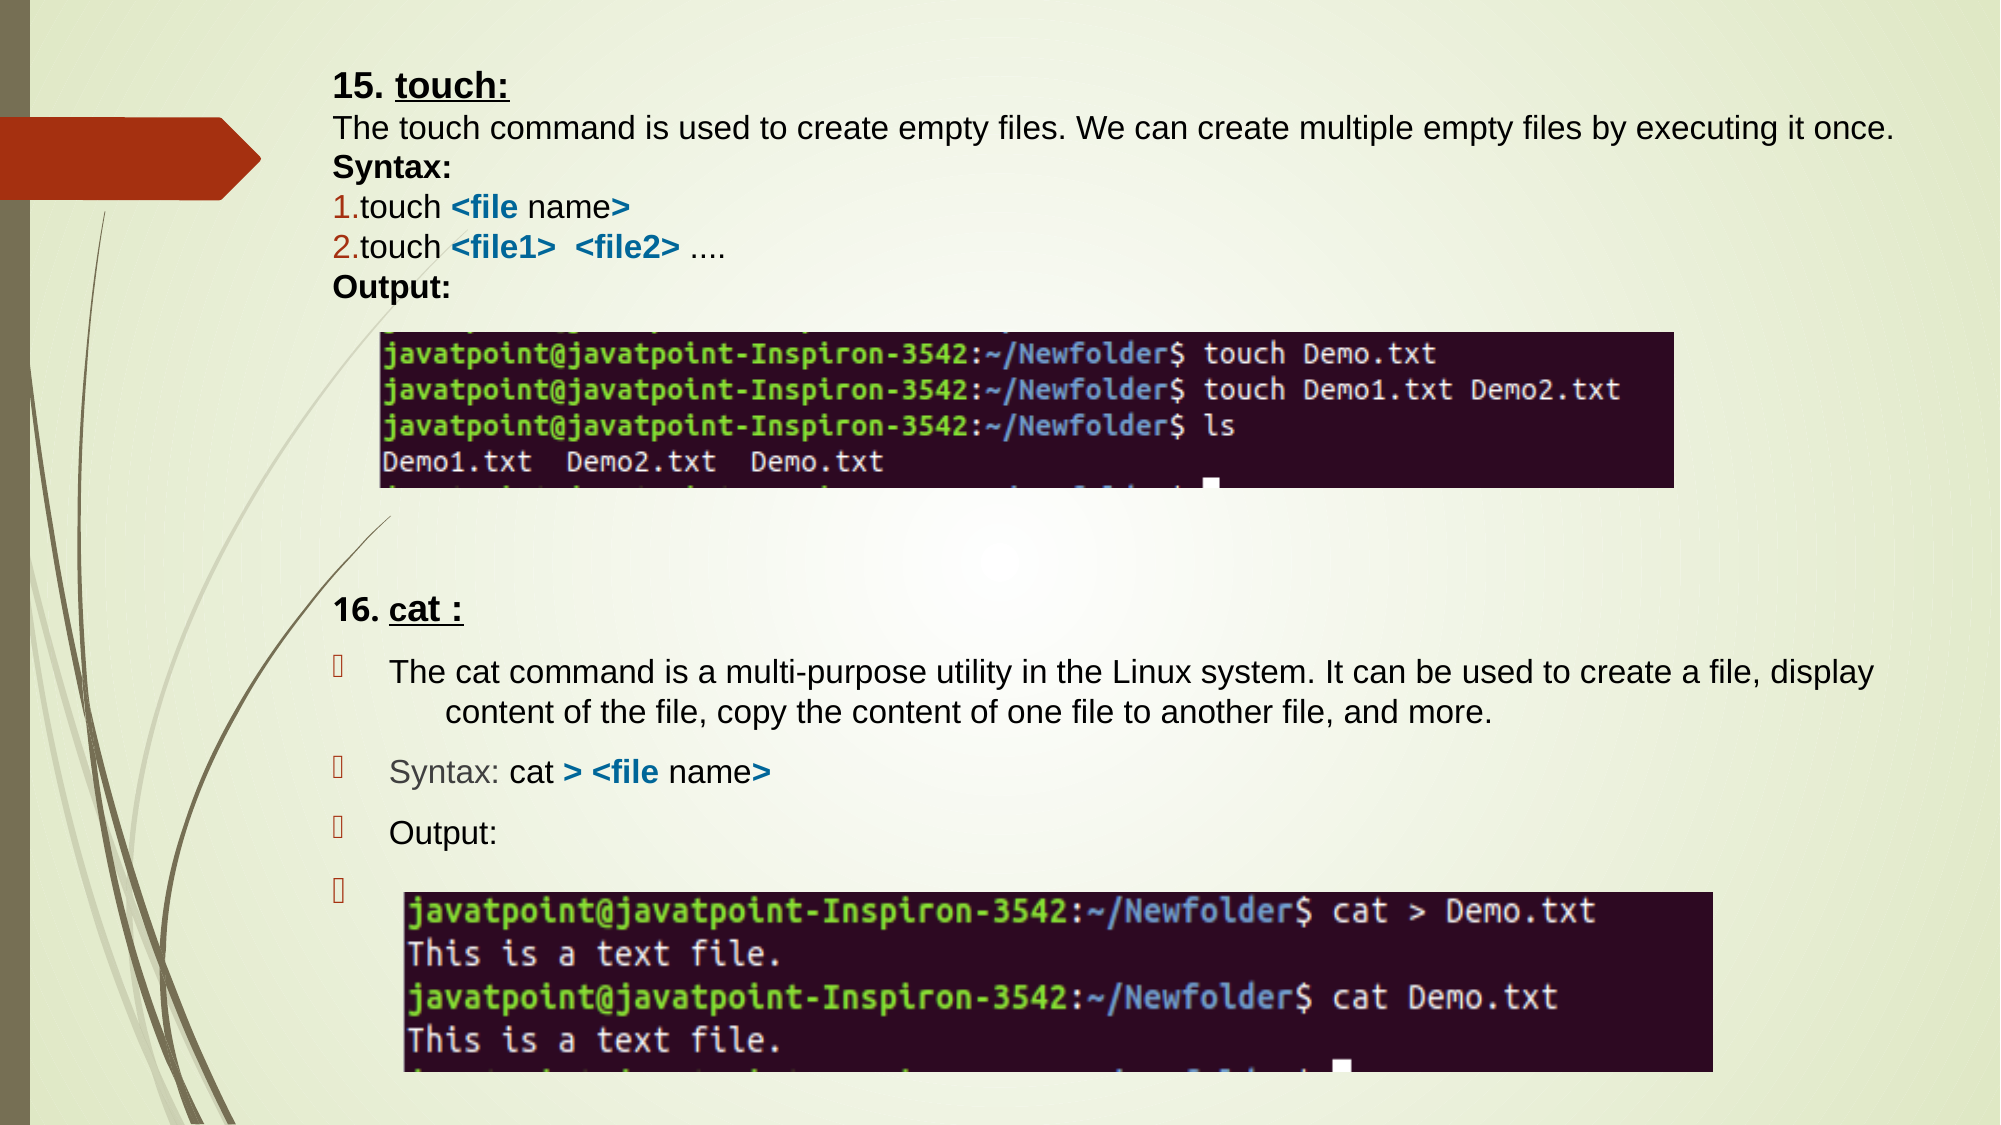

# 15. touch:
The touch command is used to create empty files. We can create multiple empty files by executing it once.
Syntax:
touch <file name>
touch <file1>  <file2> ....
Output:
16. cat :
The cat command is a multi-purpose utility in the Linux system. It can be used to create a file, display content of the file, copy the content of one file to another file, and more.
Syntax: cat > <file name>
Output: